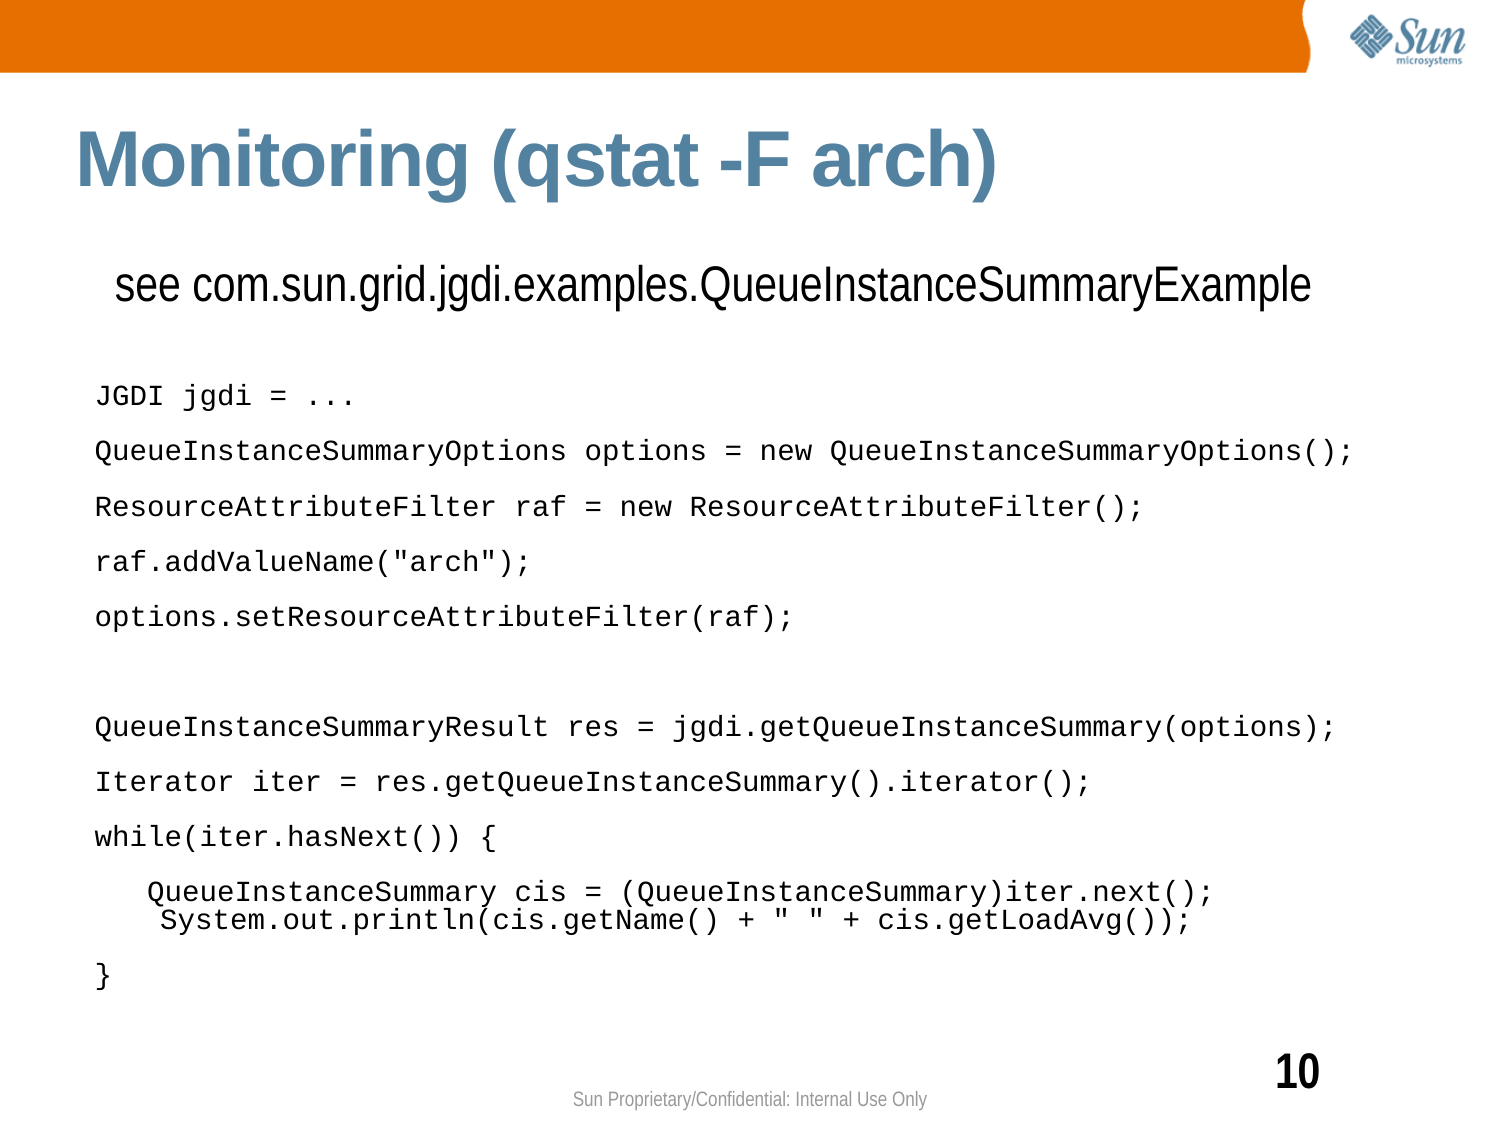

# Monitoring (qstat -F arch)
see com.sun.grid.jgdi.examples.QueueInstanceSummaryExample
JGDI jgdi = ...
QueueInstanceSummaryOptions options = new QueueInstanceSummaryOptions();
ResourceAttributeFilter raf = new ResourceAttributeFilter();
raf.addValueName("arch");
options.setResourceAttributeFilter(raf);
QueueInstanceSummaryResult res = jgdi.getQueueInstanceSummary(options);
Iterator iter = res.getQueueInstanceSummary().iterator();
while(iter.hasNext()) {
 QueueInstanceSummary cis = (QueueInstanceSummary)iter.next(); System.out.println(cis.getName() + " " + cis.getLoadAvg());
}